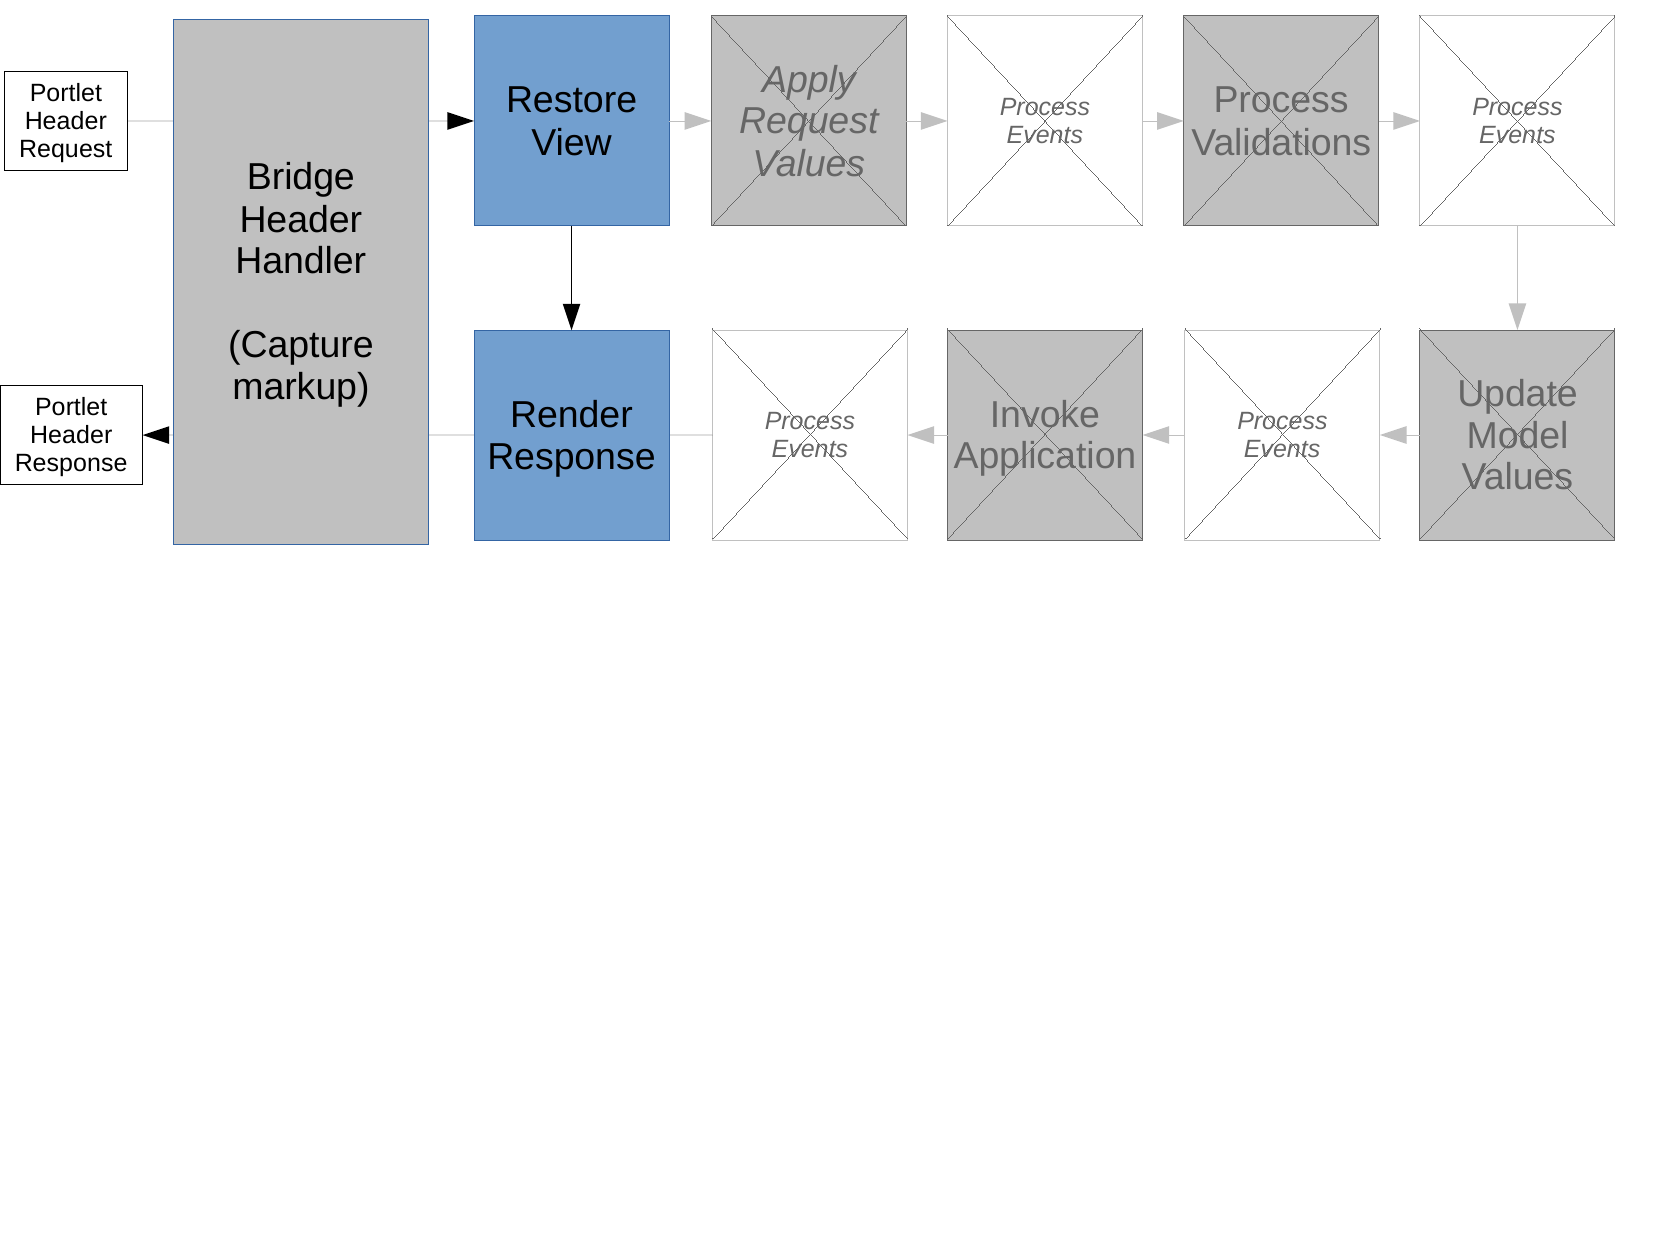

Restore
View
Apply
Request
Values
Process
Events
Process
Validations
Process
Events
Bridge
Header
Handler
(Capture
markup)
Portlet
Header
Request
Process
Events
Invoke
Application
Process
Events
Update
Model
Values
Render
Response
Portlet
Header
Response